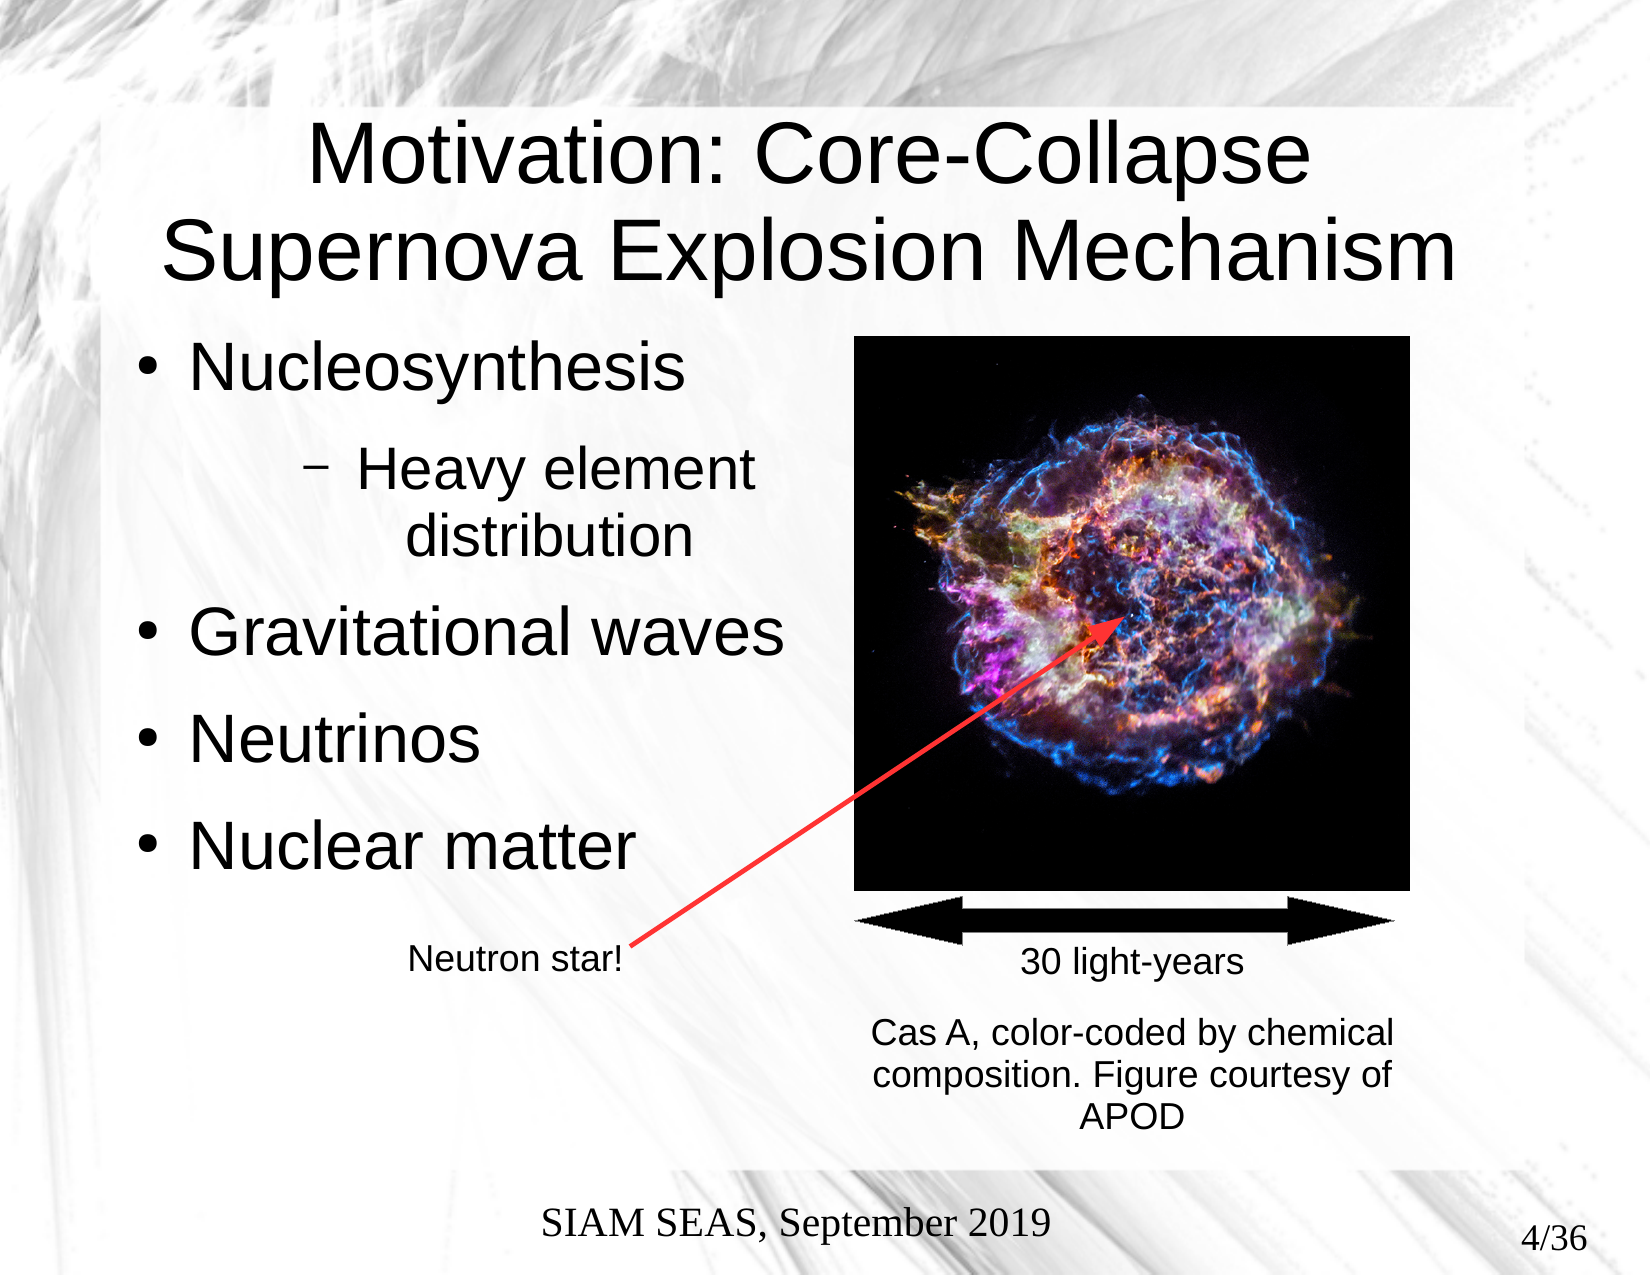

# Motivation: Core-Collapse Supernova Explosion Mechanism
Nucleosynthesis
Heavy element distribution
Gravitational waves
Neutrinos
Nuclear matter
Neutron star!
30 light-years
Cas A, color-coded by chemical composition. Figure courtesy of APOD
SIAM SEAS, September 2019
4